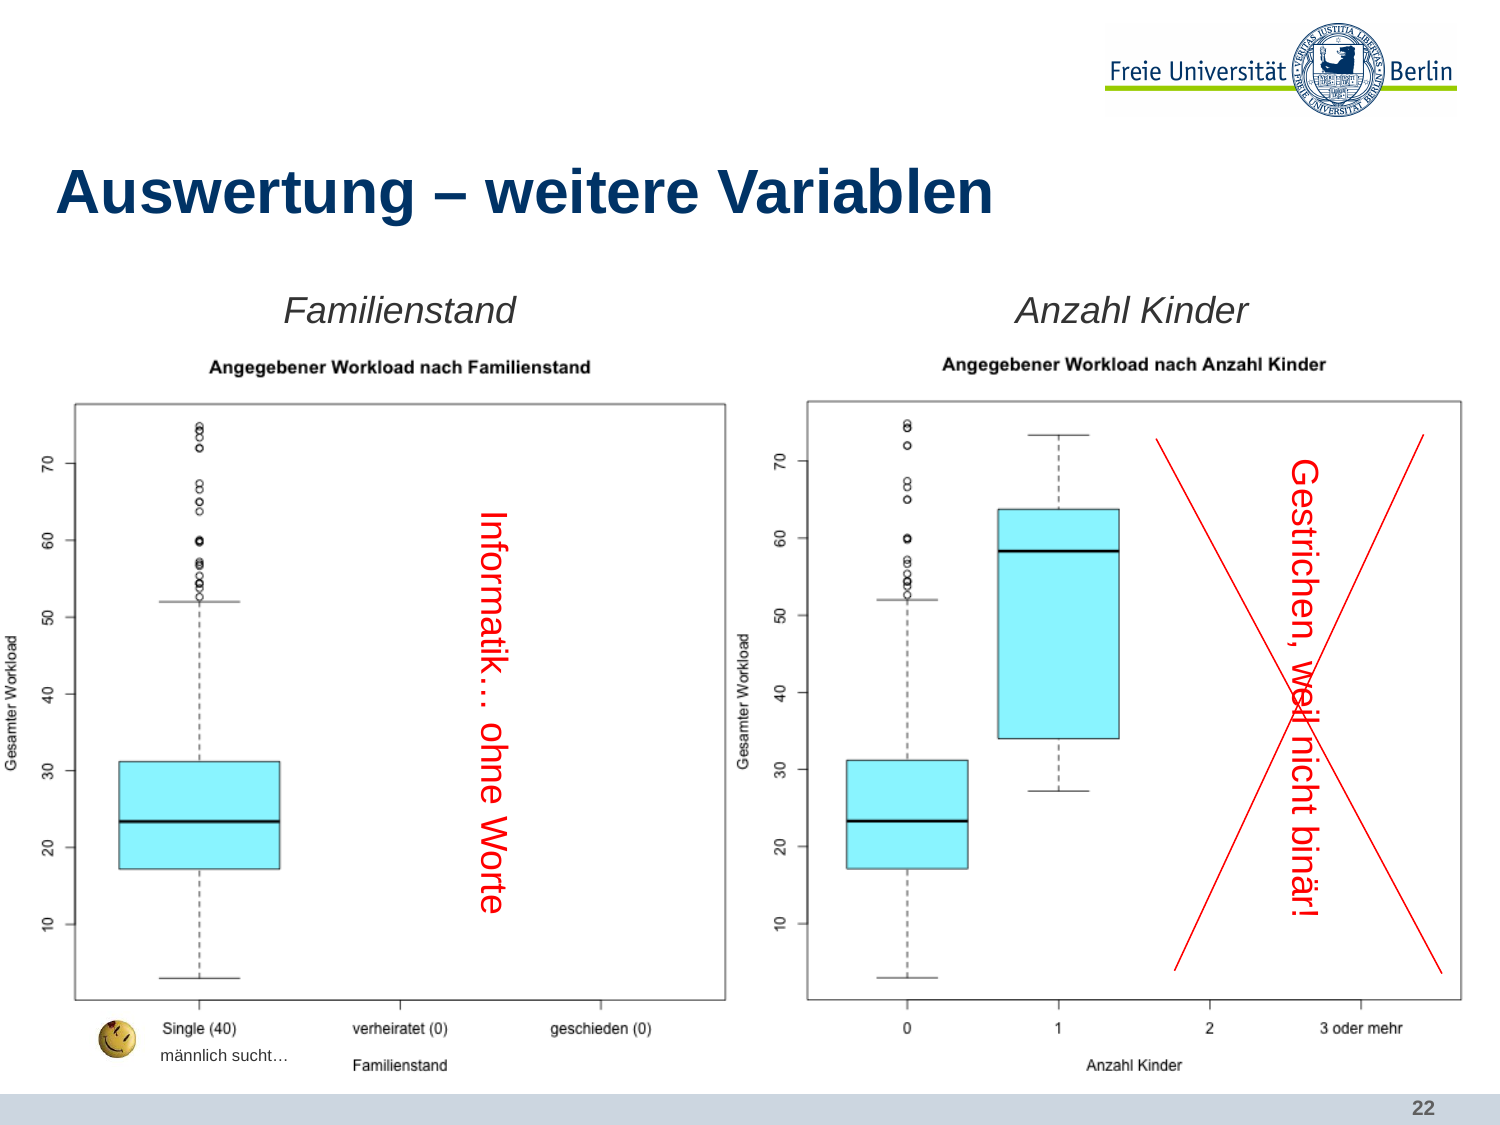

# Auswertung – weitere Variablen
Anzahl Kinder
Familienstand
Gestrichen, weil nicht binär!
Informatik… ohne Worte
männlich sucht…